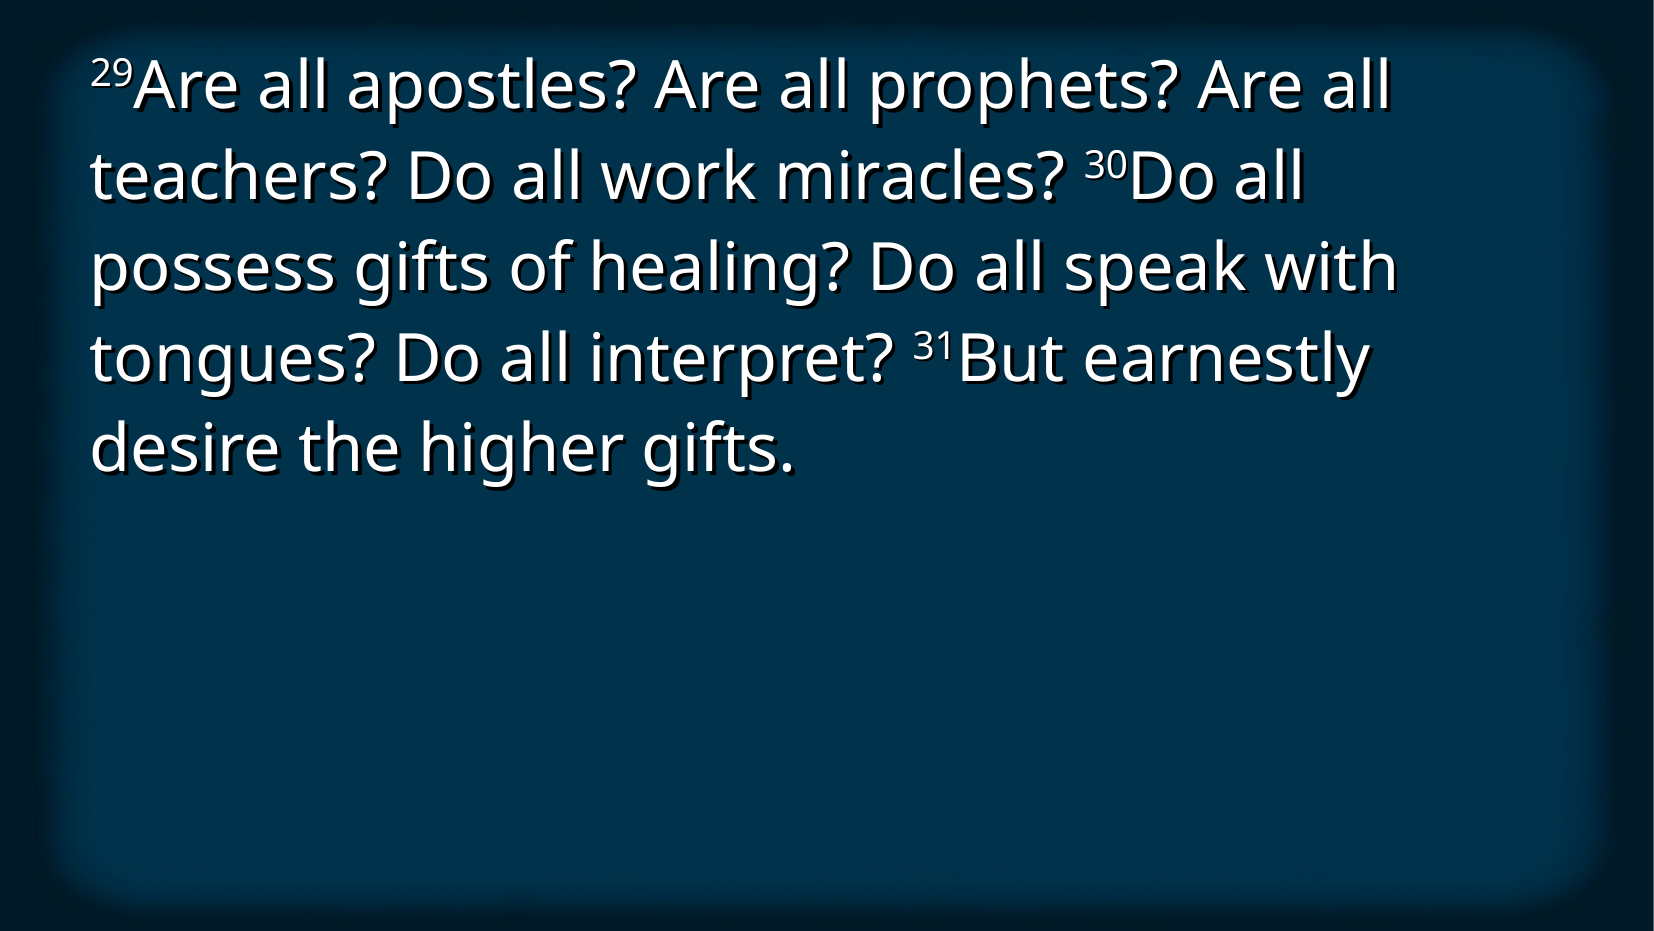

29Are all apostles? Are all prophets? Are all teachers? Do all work miracles? 30Do all possess gifts of healing? Do all speak with tongues? Do all interpret? 31But earnestly desire the higher gifts.